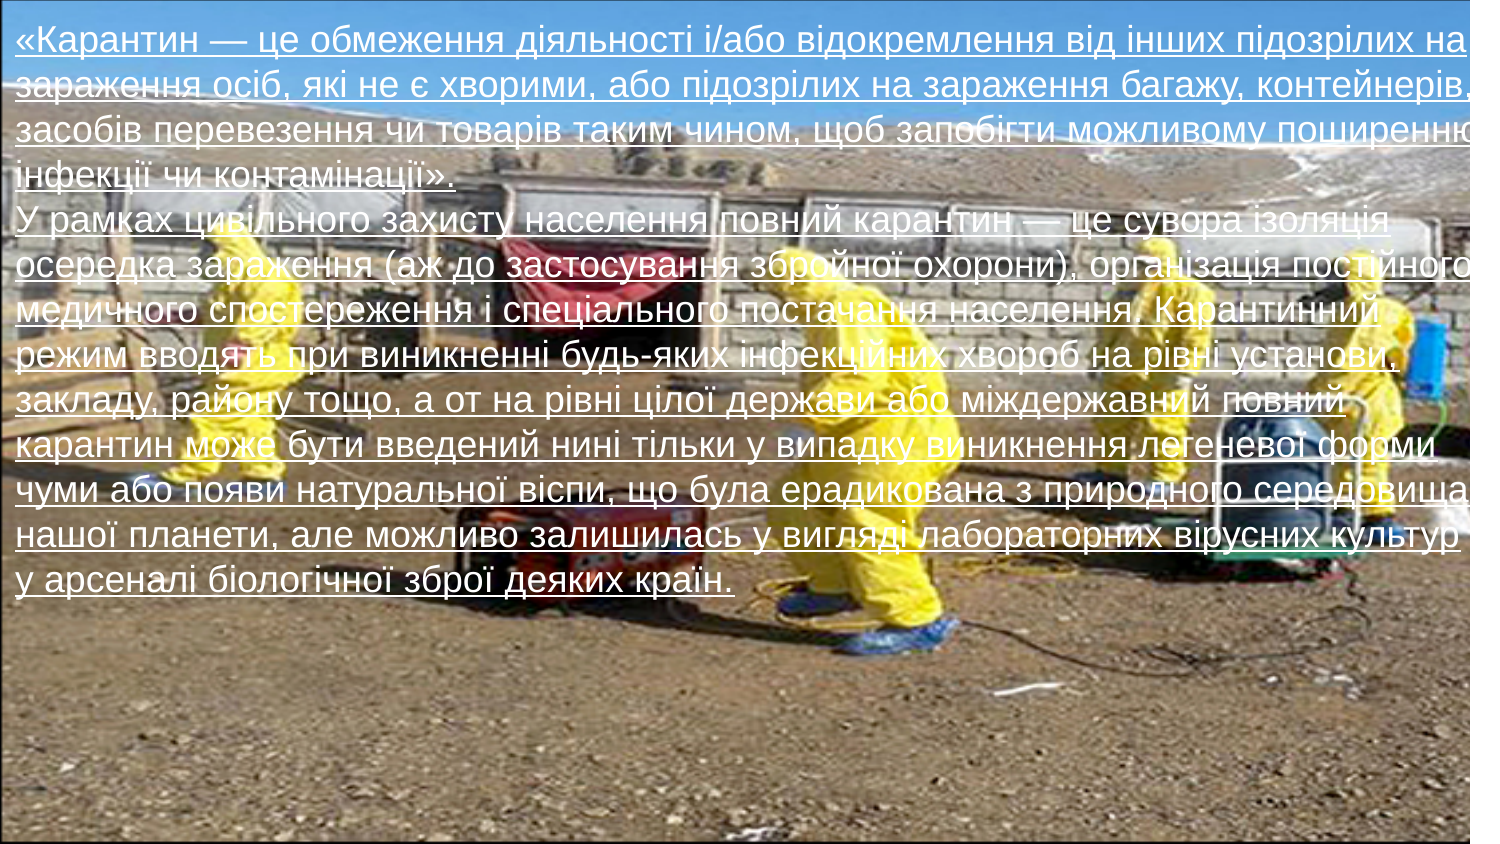

«Карантин — це обмеження діяльності і/або відокремлення від інших підозрілих на зараження осіб, які не є хворими, або підозрілих на зараження багажу, контейнерів, засобів перевезення чи товарів таким чином, щоб запобігти можливому поширенню інфекції чи контамінації».
У рамках цивільного захисту населення повний карантин — це сувора ізоляція осередка зараження (аж до застосування збройної охорони), організація постійного медичного спостереження і спеціального постачання населення. Карантинний режим вводять при виникненні будь-яких інфекційних хвороб на рівні установи, закладу, району тощо, а от на рівні цілої держави або міждержавний повний карантин може бути введений нині тільки у випадку виникнення легеневої форми чуми або появи натуральної віспи, що була ерадикована з природного середовища нашої планети, але можливо залишилась у вигляді лабораторних вірусних культур у арсеналі біологічної зброї деяких країн.